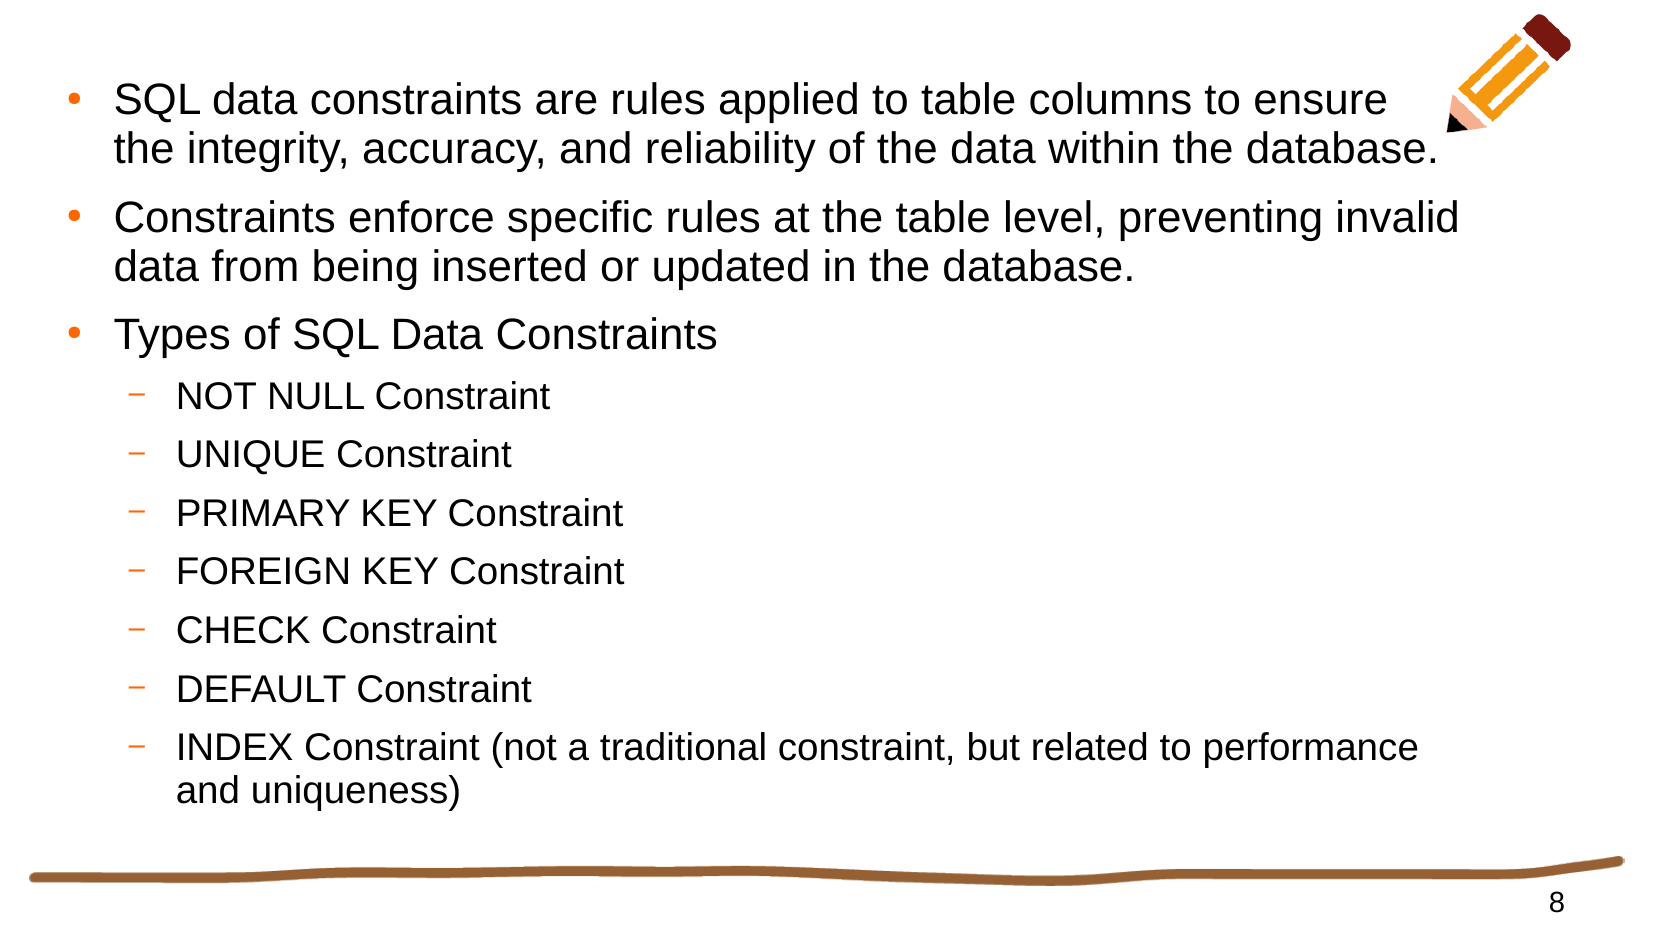

# SQL data constraints are rules applied to table columns to ensure the integrity, accuracy, and reliability of the data within the database.
Constraints enforce specific rules at the table level, preventing invalid data from being inserted or updated in the database.
Types of SQL Data Constraints
NOT NULL Constraint
UNIQUE Constraint
PRIMARY KEY Constraint
FOREIGN KEY Constraint
CHECK Constraint
DEFAULT Constraint
INDEX Constraint (not a traditional constraint, but related to performance and uniqueness)
8